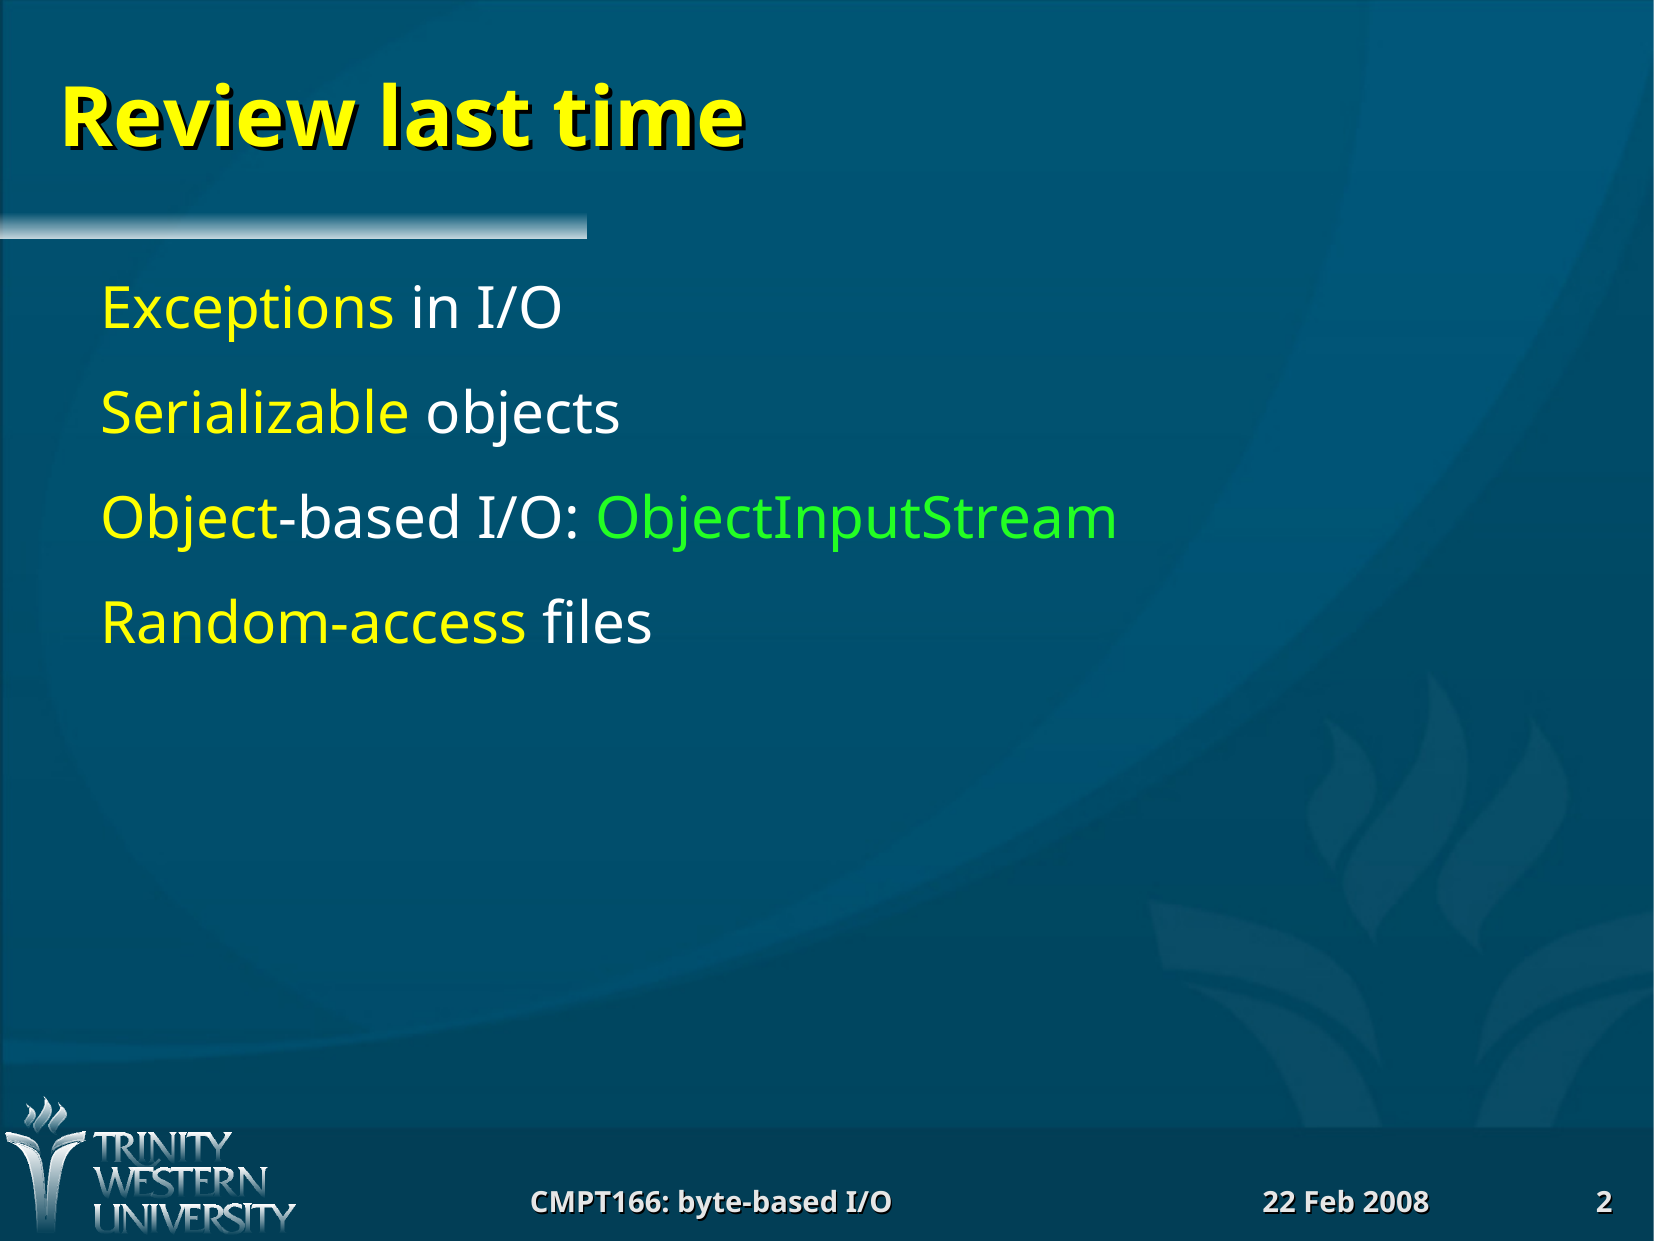

# Review last time
Exceptions in I/O
Serializable objects
Object-based I/O: ObjectInputStream
Random-access files
CMPT166: byte-based I/O
22 Feb 2008
2